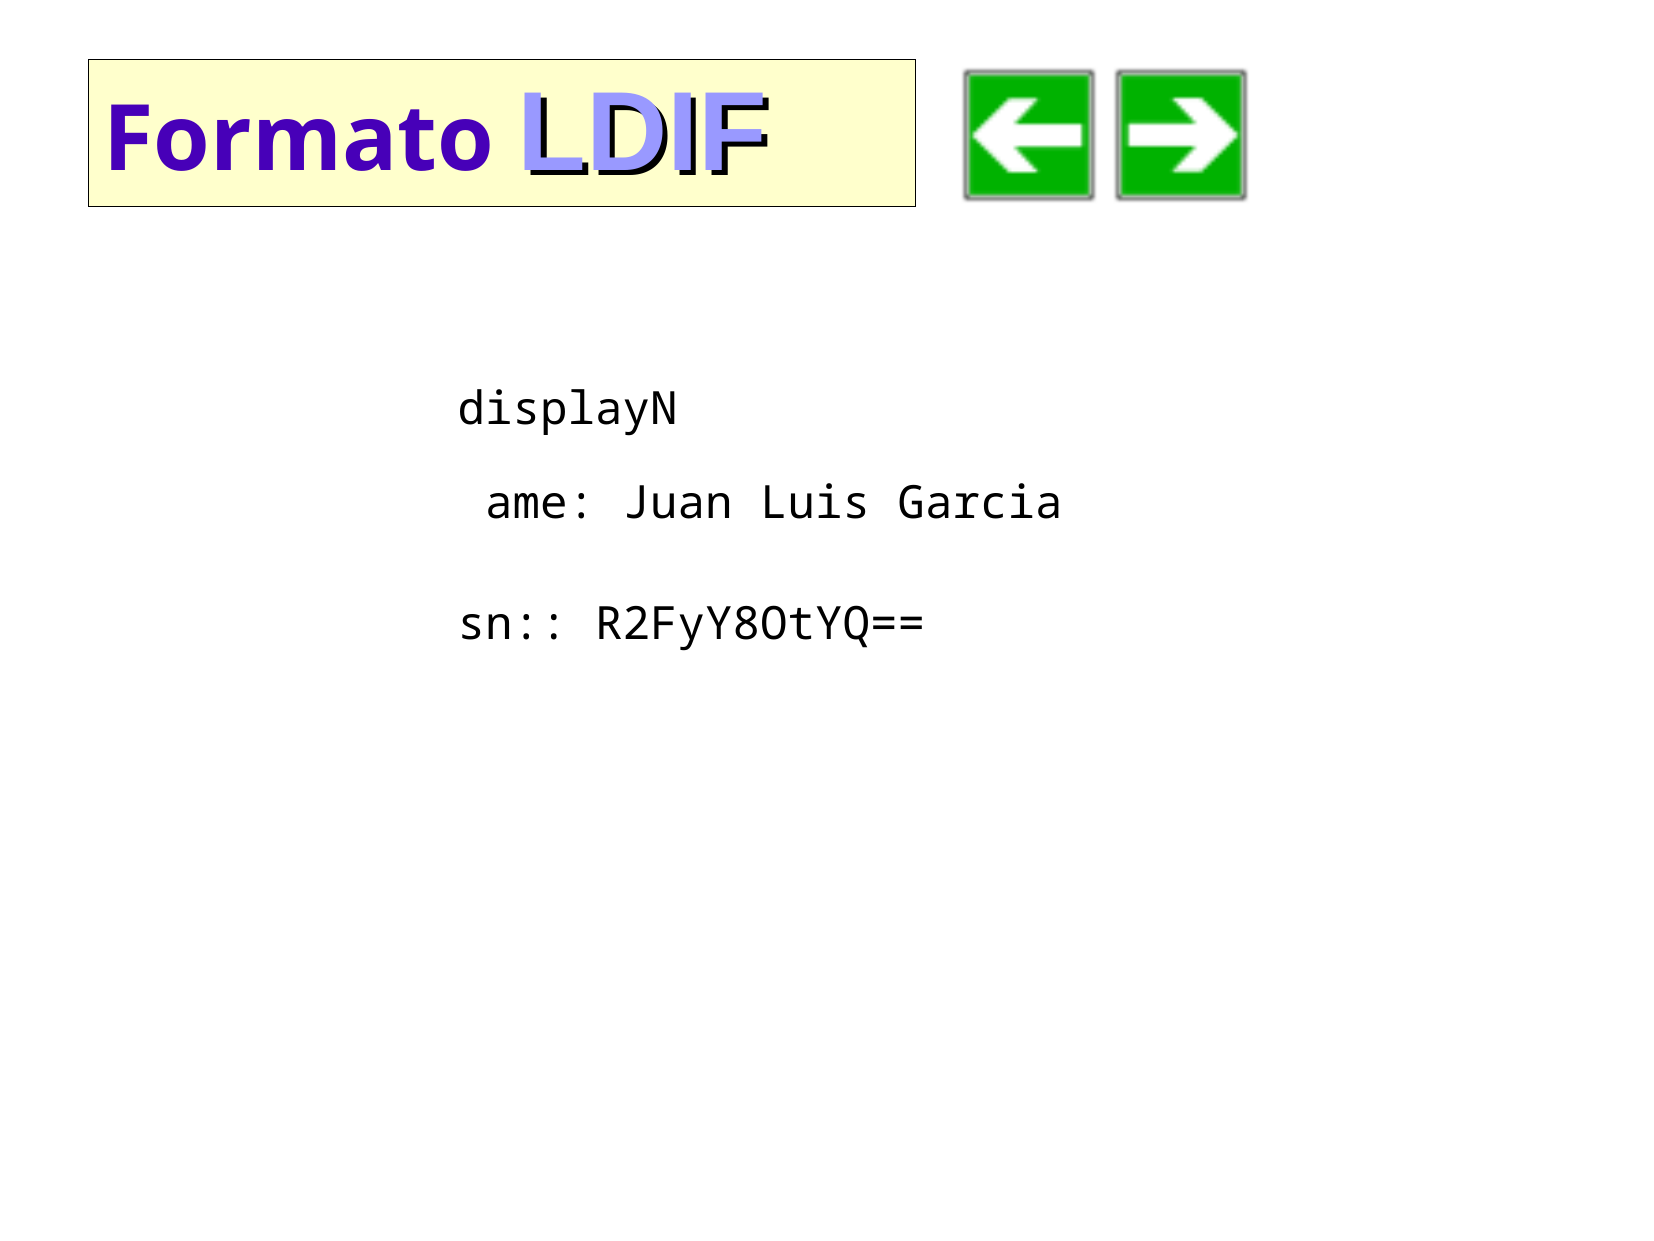

Formato LDIF
displayN
 ame: Juan Luis Garcia
sn:: R2FyY8OtYQ==